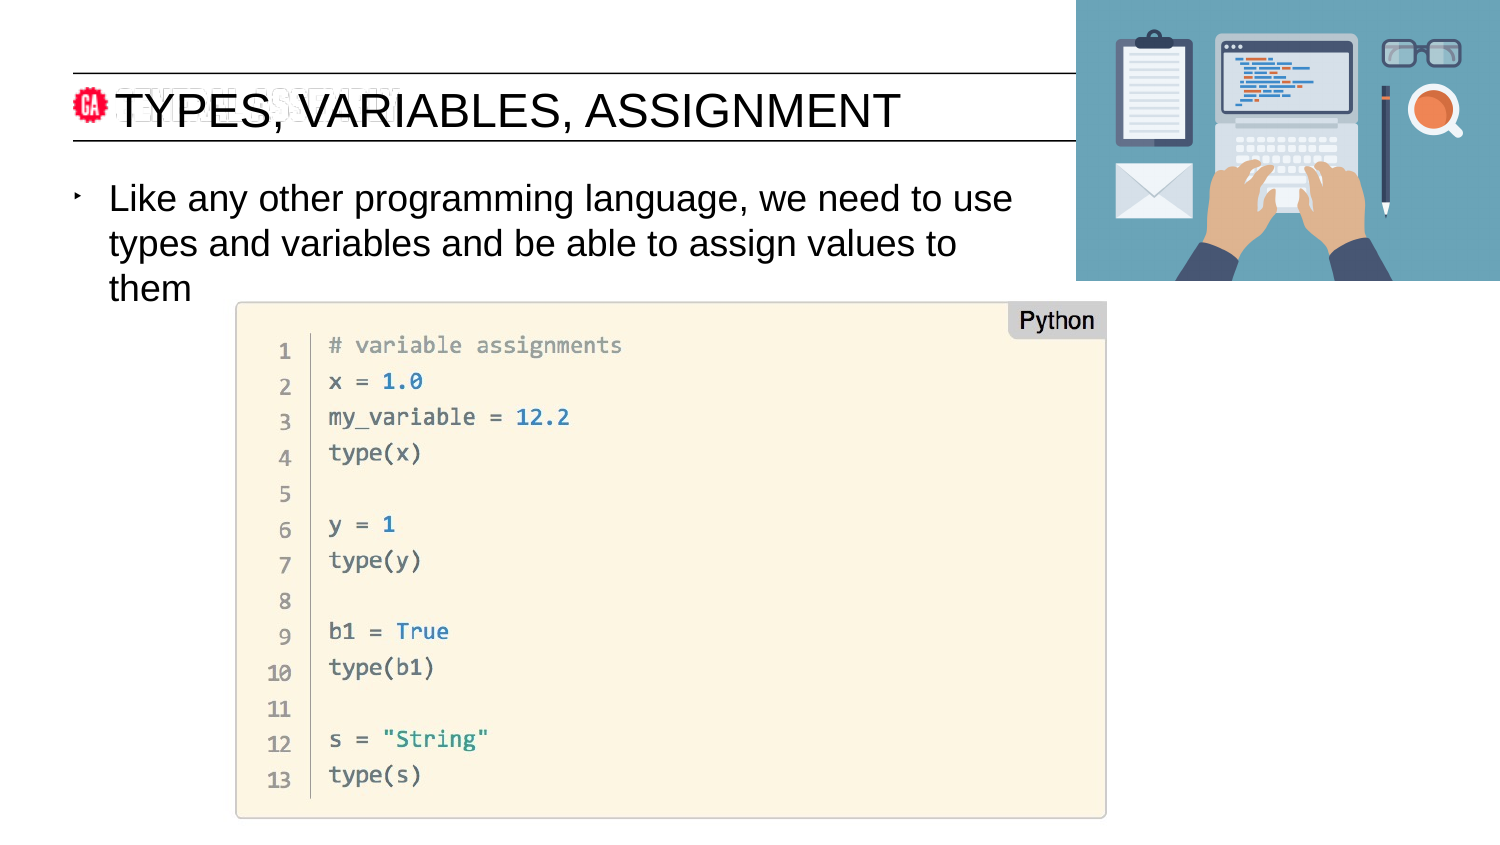

TYPES, VARIABLES, ASSIGNMENT
Like any other programming language, we need to use types and variables and be able to assign values to them